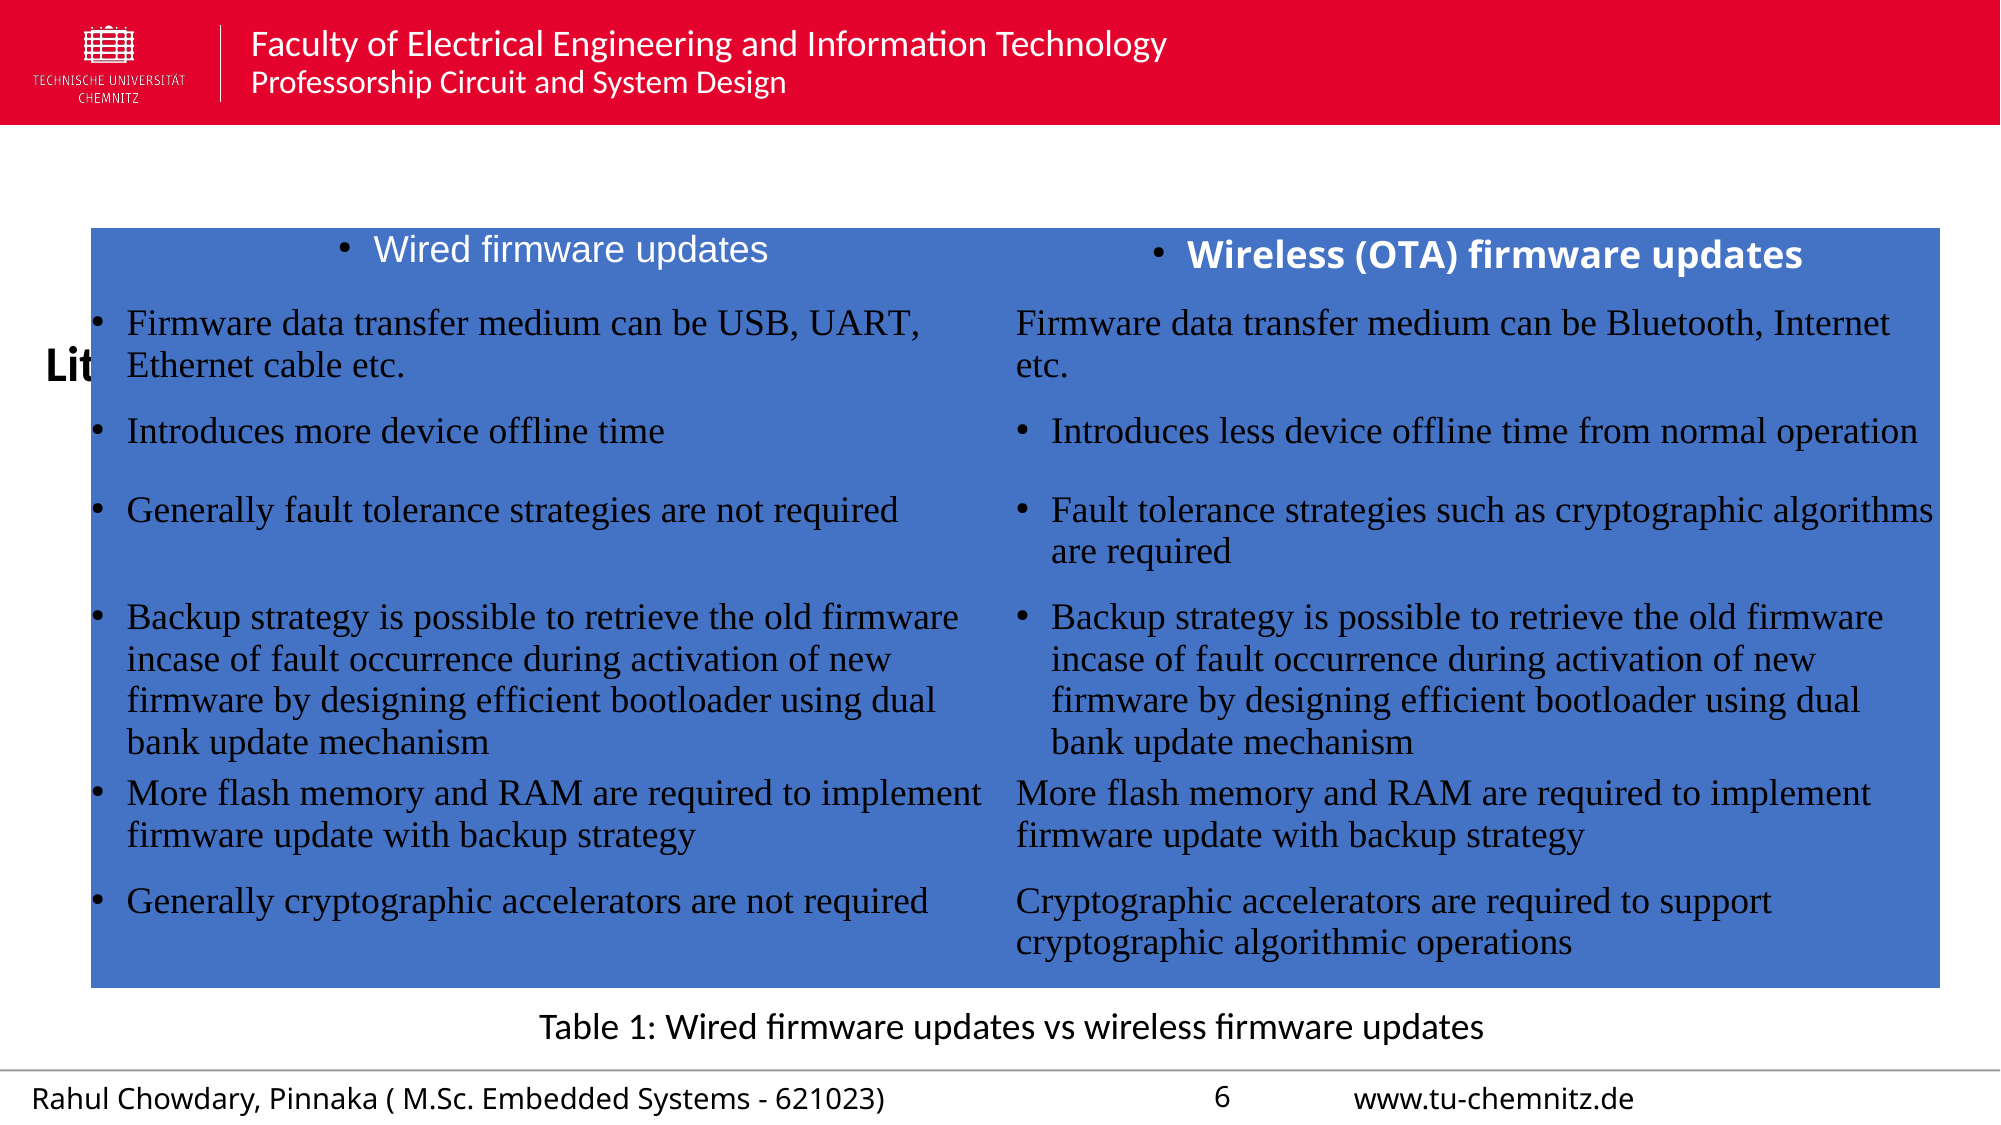

| Wired firmware updates | Wireless (OTA) firmware updates |
| --- | --- |
| Firmware data transfer medium can be USB, UART, Ethernet cable etc. | Firmware data transfer medium can be Bluetooth, Internet etc. |
| Introduces more device offline time | Introduces less device offline time from normal operation |
| Generally fault tolerance strategies are not required | Fault tolerance strategies such as cryptographic algorithms are required |
| Backup strategy is possible to retrieve the old firmware incase of fault occurrence during activation of new firmware by designing efficient bootloader using dual bank update mechanism | Backup strategy is possible to retrieve the old firmware incase of fault occurrence during activation of new firmware by designing efficient bootloader using dual bank update mechanism |
| More flash memory and RAM are required to implement firmware update with backup strategy | More flash memory and RAM are required to implement firmware update with backup strategy |
| Generally cryptographic accelerators are not required | Cryptographic accelerators are required to support cryptographic algorithmic operations |
# Literature survey
Table 1: Wired firmware updates vs wireless firmware updates